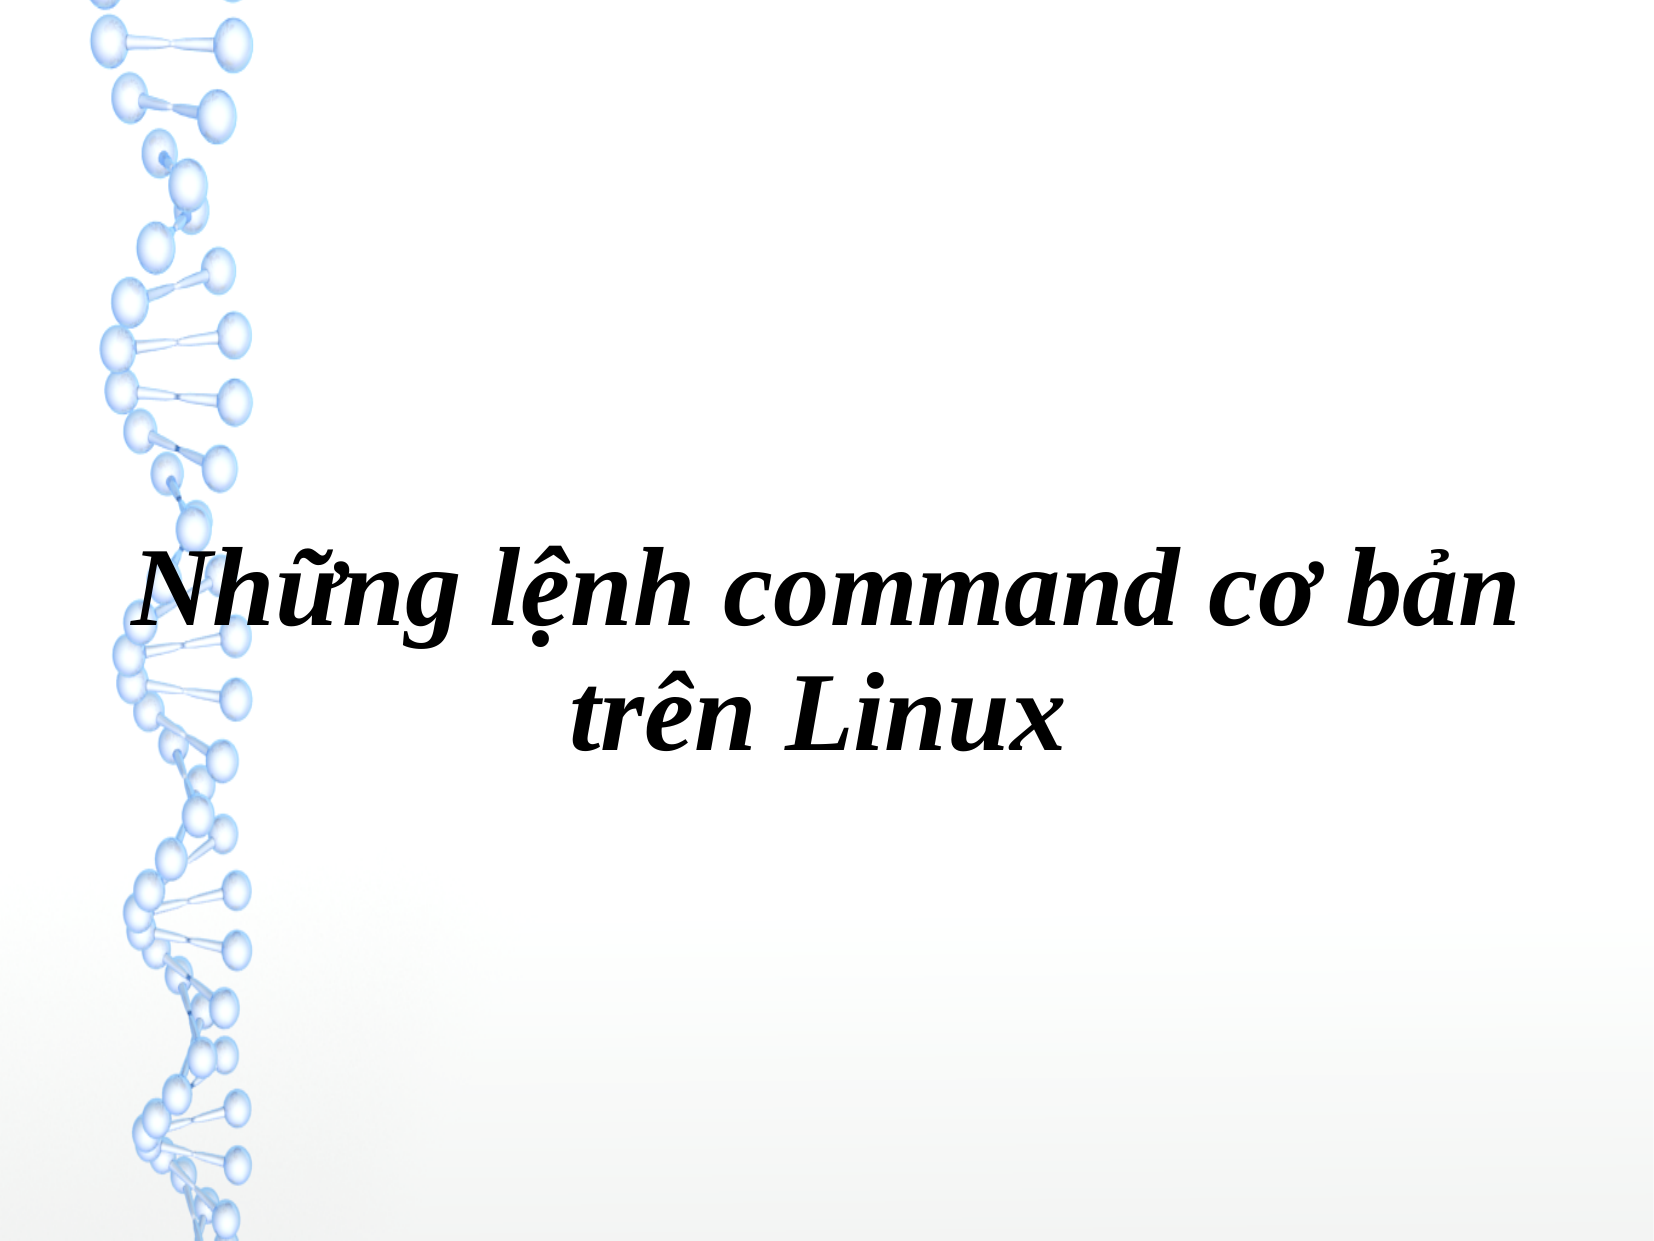

#
Những lệnh command cơ bản trên Linux